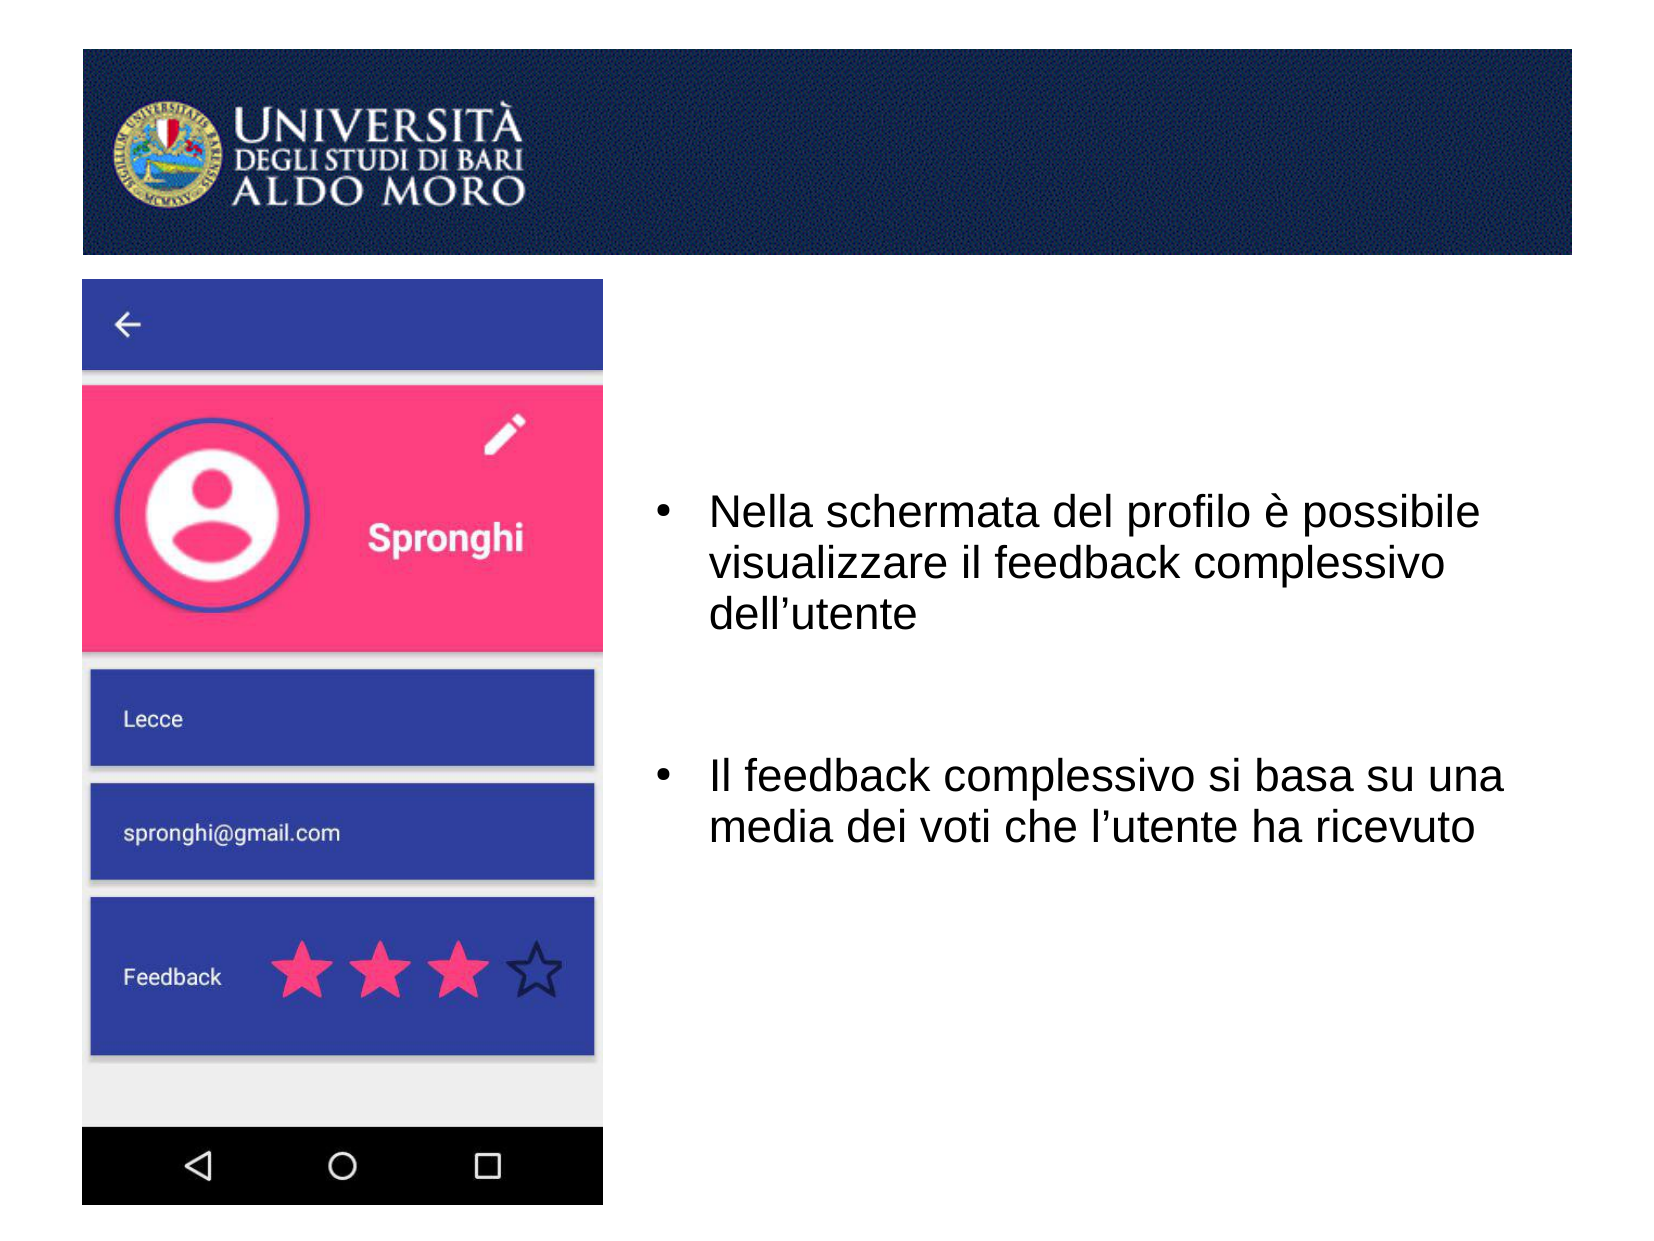

#
Nella schermata del profilo è possibile visualizzare il feedback complessivo dell’utente
Il feedback complessivo si basa su una media dei voti che l’utente ha ricevuto